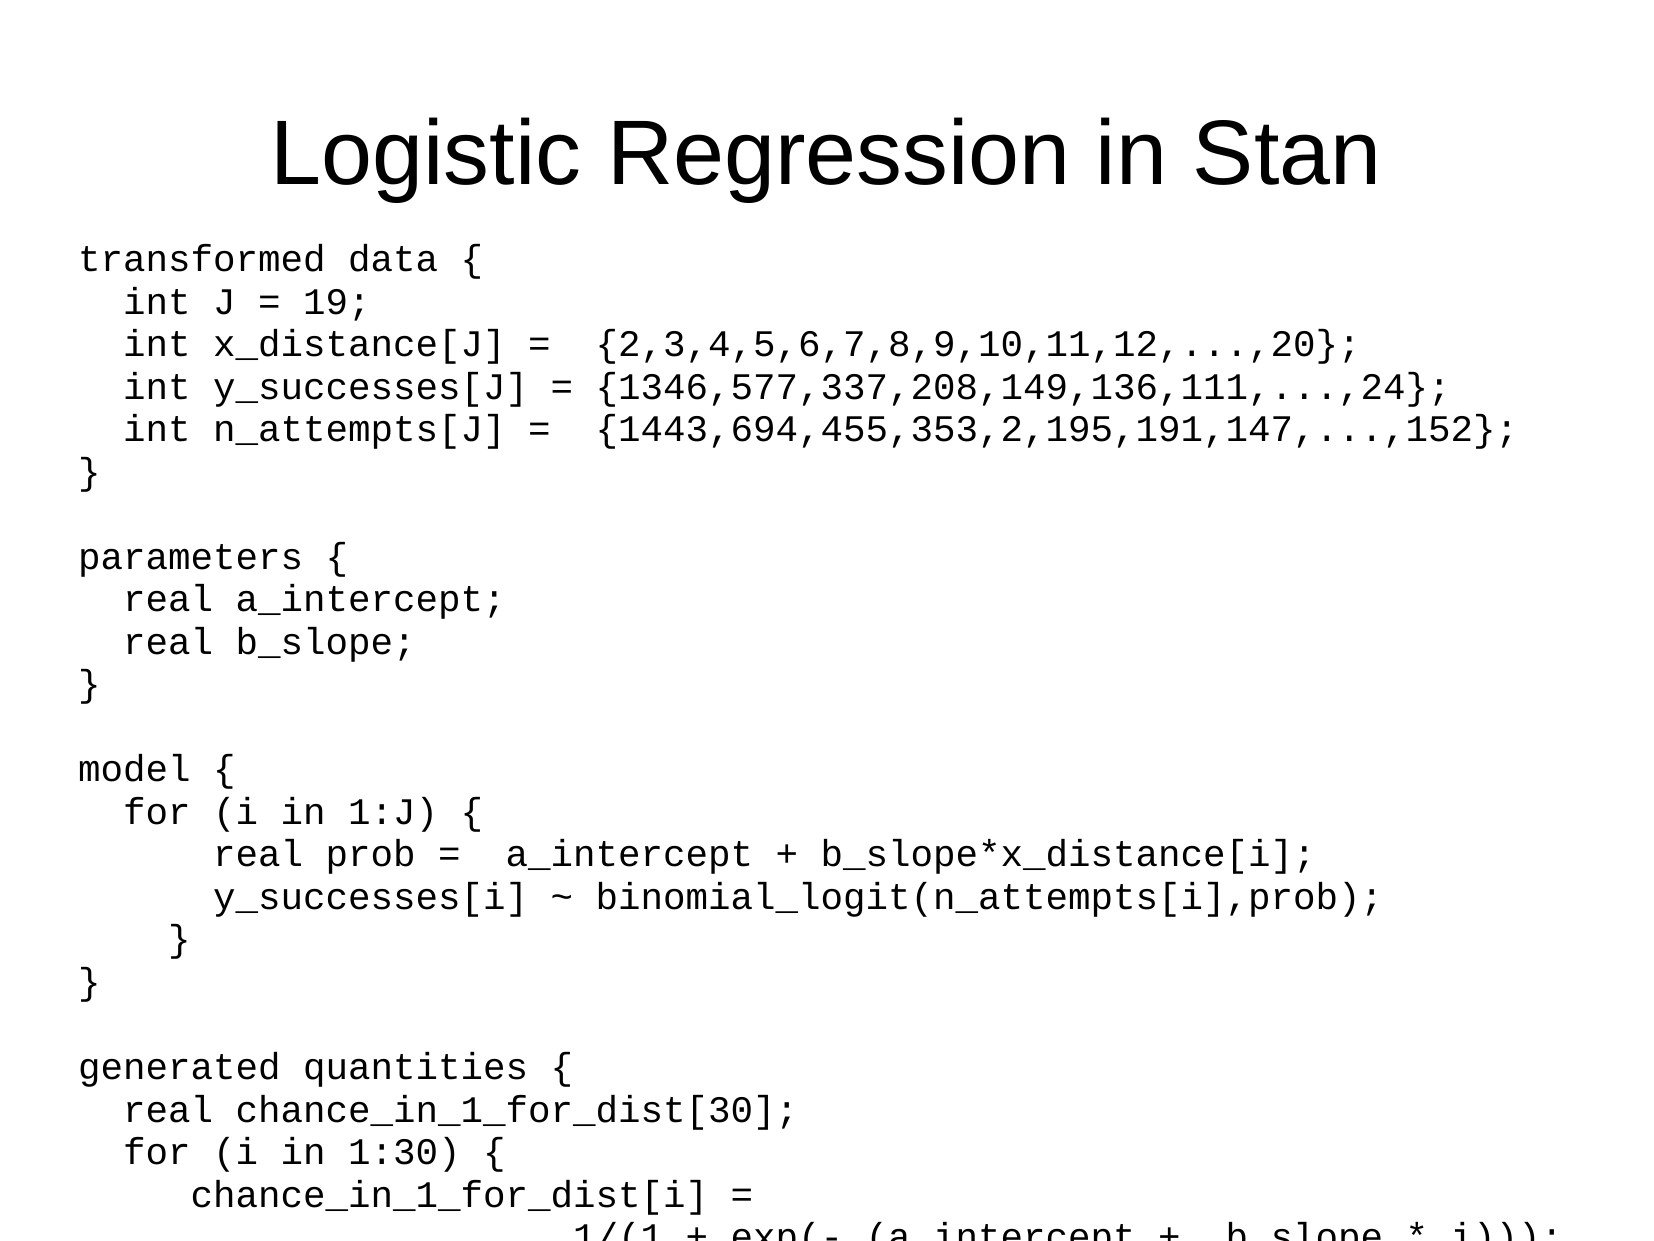

# Logistic Regression in Stan
transformed data {
 int J = 19;
 int x_distance[J] = {2,3,4,5,6,7,8,9,10,11,12,...,20};
 int y_successes[J] = {1346,577,337,208,149,136,111,...,24};
 int n_attempts[J] = {1443,694,455,353,2,195,191,147,...,152};
}
parameters {
 real a_intercept;
 real b_slope;
}
model {
 for (i in 1:J) {
 real prob = a_intercept + b_slope*x_distance[i];
 y_successes[i] ~ binomial_logit(n_attempts[i],prob);
 }
}
generated quantities {
 real chance_in_1_for_dist[30];
 for (i in 1:30) {
 chance_in_1_for_dist[i] =
 1/(1 + exp(- (a_intercept + b_slope * i)));
 }
}